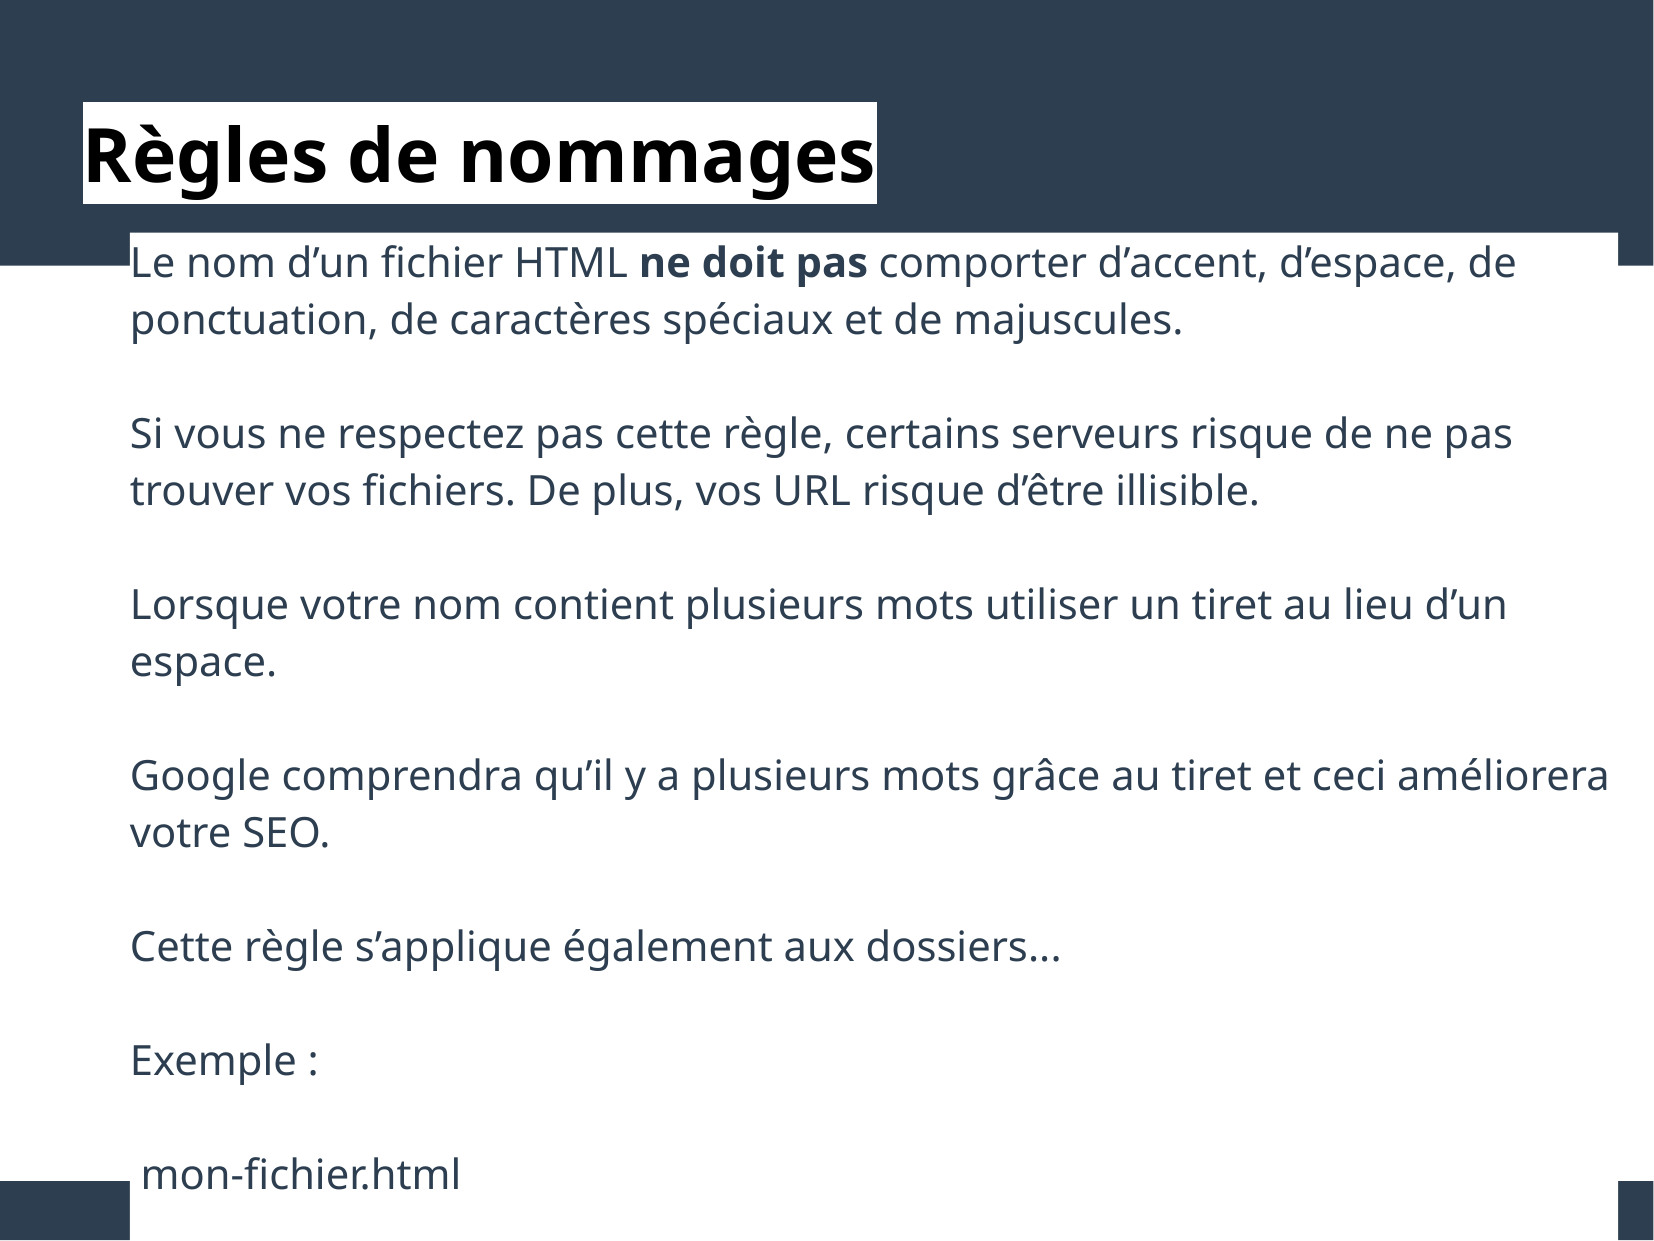

# Règles de nommages
Le nom d’un fichier HTML ne doit pas comporter d’accent, d’espace, de ponctuation, de caractères spéciaux et de majuscules.
Si vous ne respectez pas cette règle, certains serveurs risque de ne pas trouver vos fichiers. De plus, vos URL risque d’être illisible.
Lorsque votre nom contient plusieurs mots utiliser un tiret au lieu d’un espace.
Google comprendra qu’il y a plusieurs mots grâce au tiret et ceci améliorera votre SEO.
Cette règle s’applique également aux dossiers...
Exemple :
 mon-fichier.html